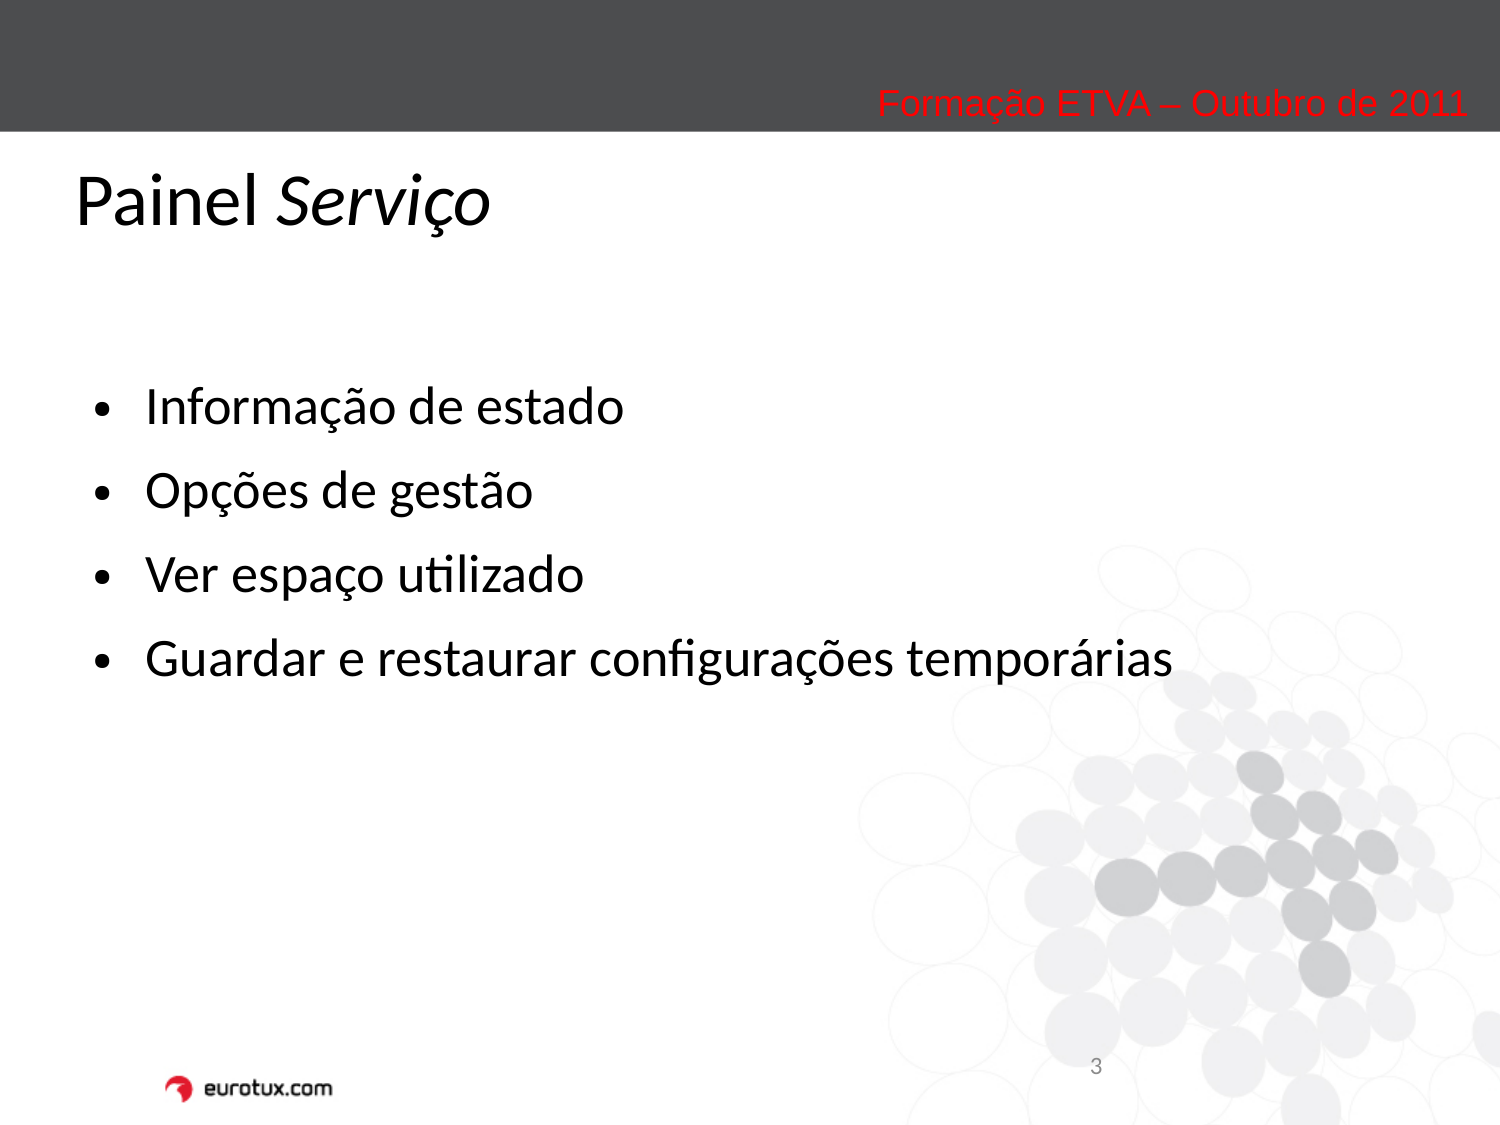

# Painel Serviço
Informação de estado
Opções de gestão
Ver espaço utilizado
Guardar e restaurar configurações temporárias
3